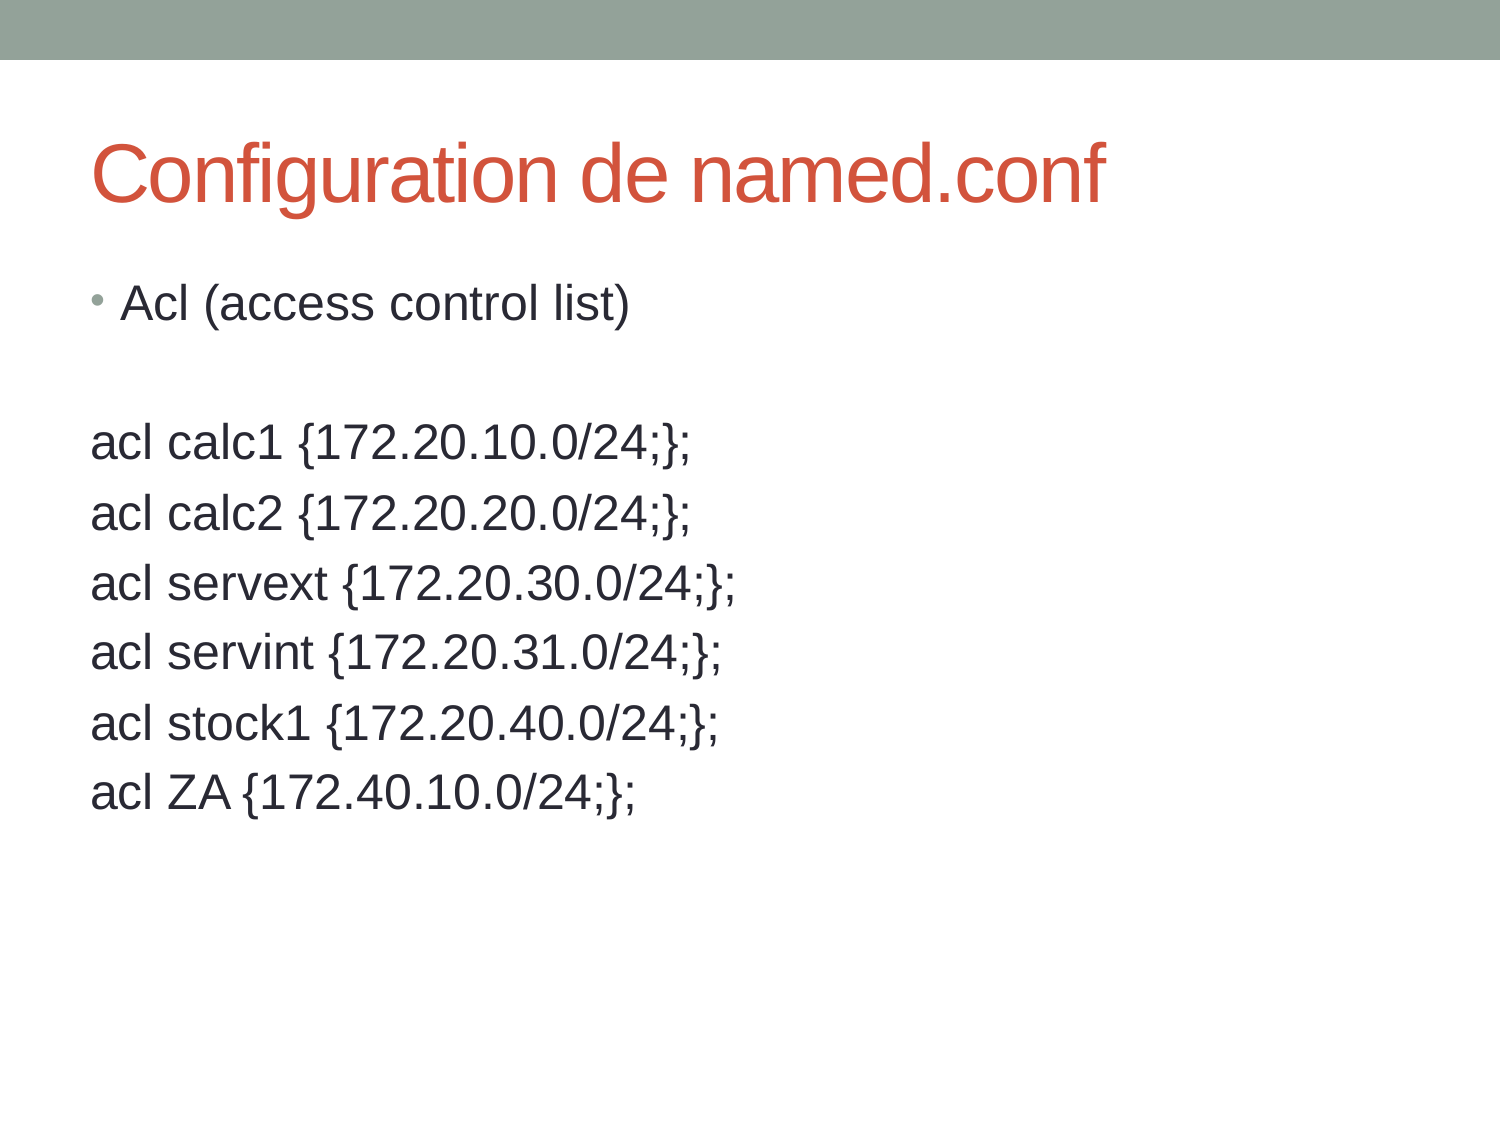

# Configuration de named.conf
Acl (access control list)
acl calc1 {172.20.10.0/24;};
acl calc2 {172.20.20.0/24;};
acl servext {172.20.30.0/24;};
acl servint {172.20.31.0/24;};
acl stock1 {172.20.40.0/24;};
acl ZA {172.40.10.0/24;};